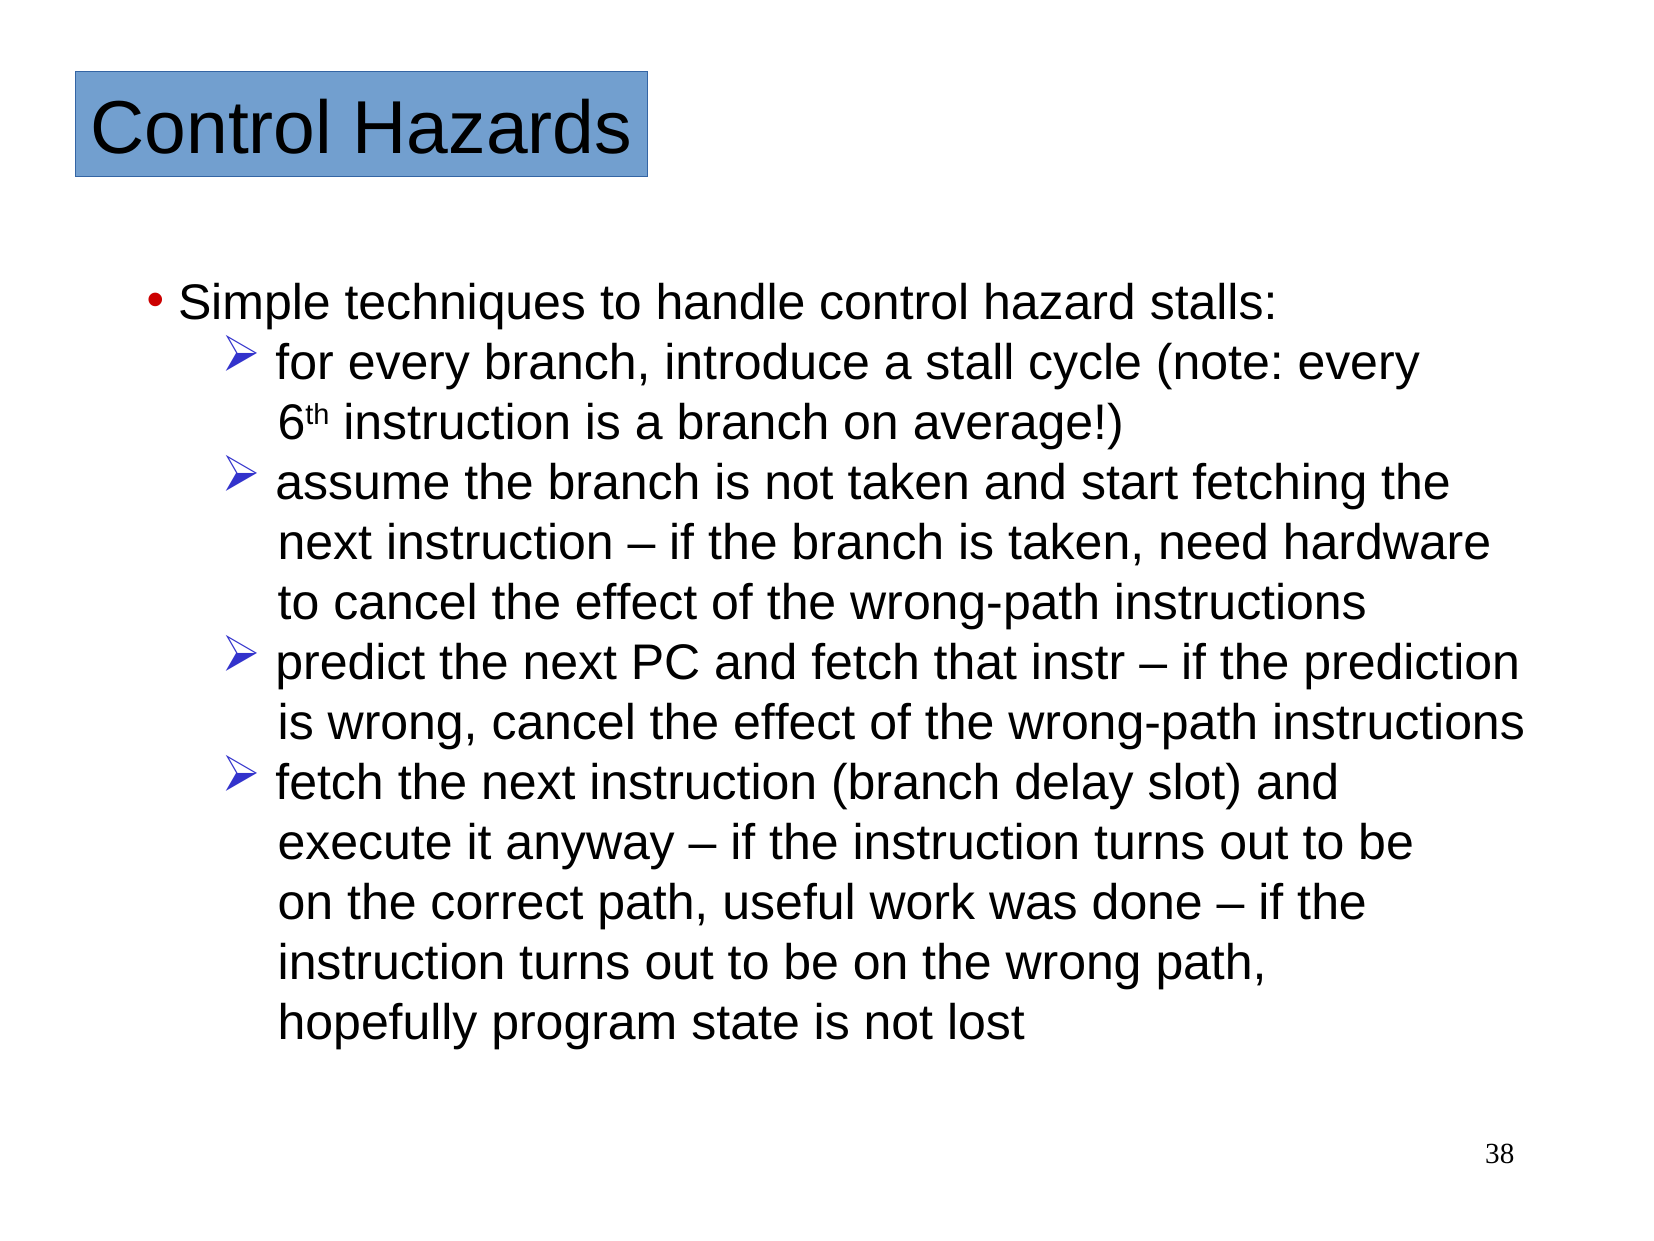

Control Hazards
 Simple techniques to handle control hazard stalls:
 for every branch, introduce a stall cycle (note: every
 6th instruction is a branch on average!)
 assume the branch is not taken and start fetching the
 next instruction – if the branch is taken, need hardware
 to cancel the effect of the wrong-path instructions
 predict the next PC and fetch that instr – if the prediction
 is wrong, cancel the effect of the wrong-path instructions
 fetch the next instruction (branch delay slot) and
 execute it anyway – if the instruction turns out to be
 on the correct path, useful work was done – if the
 instruction turns out to be on the wrong path,
 hopefully program state is not lost